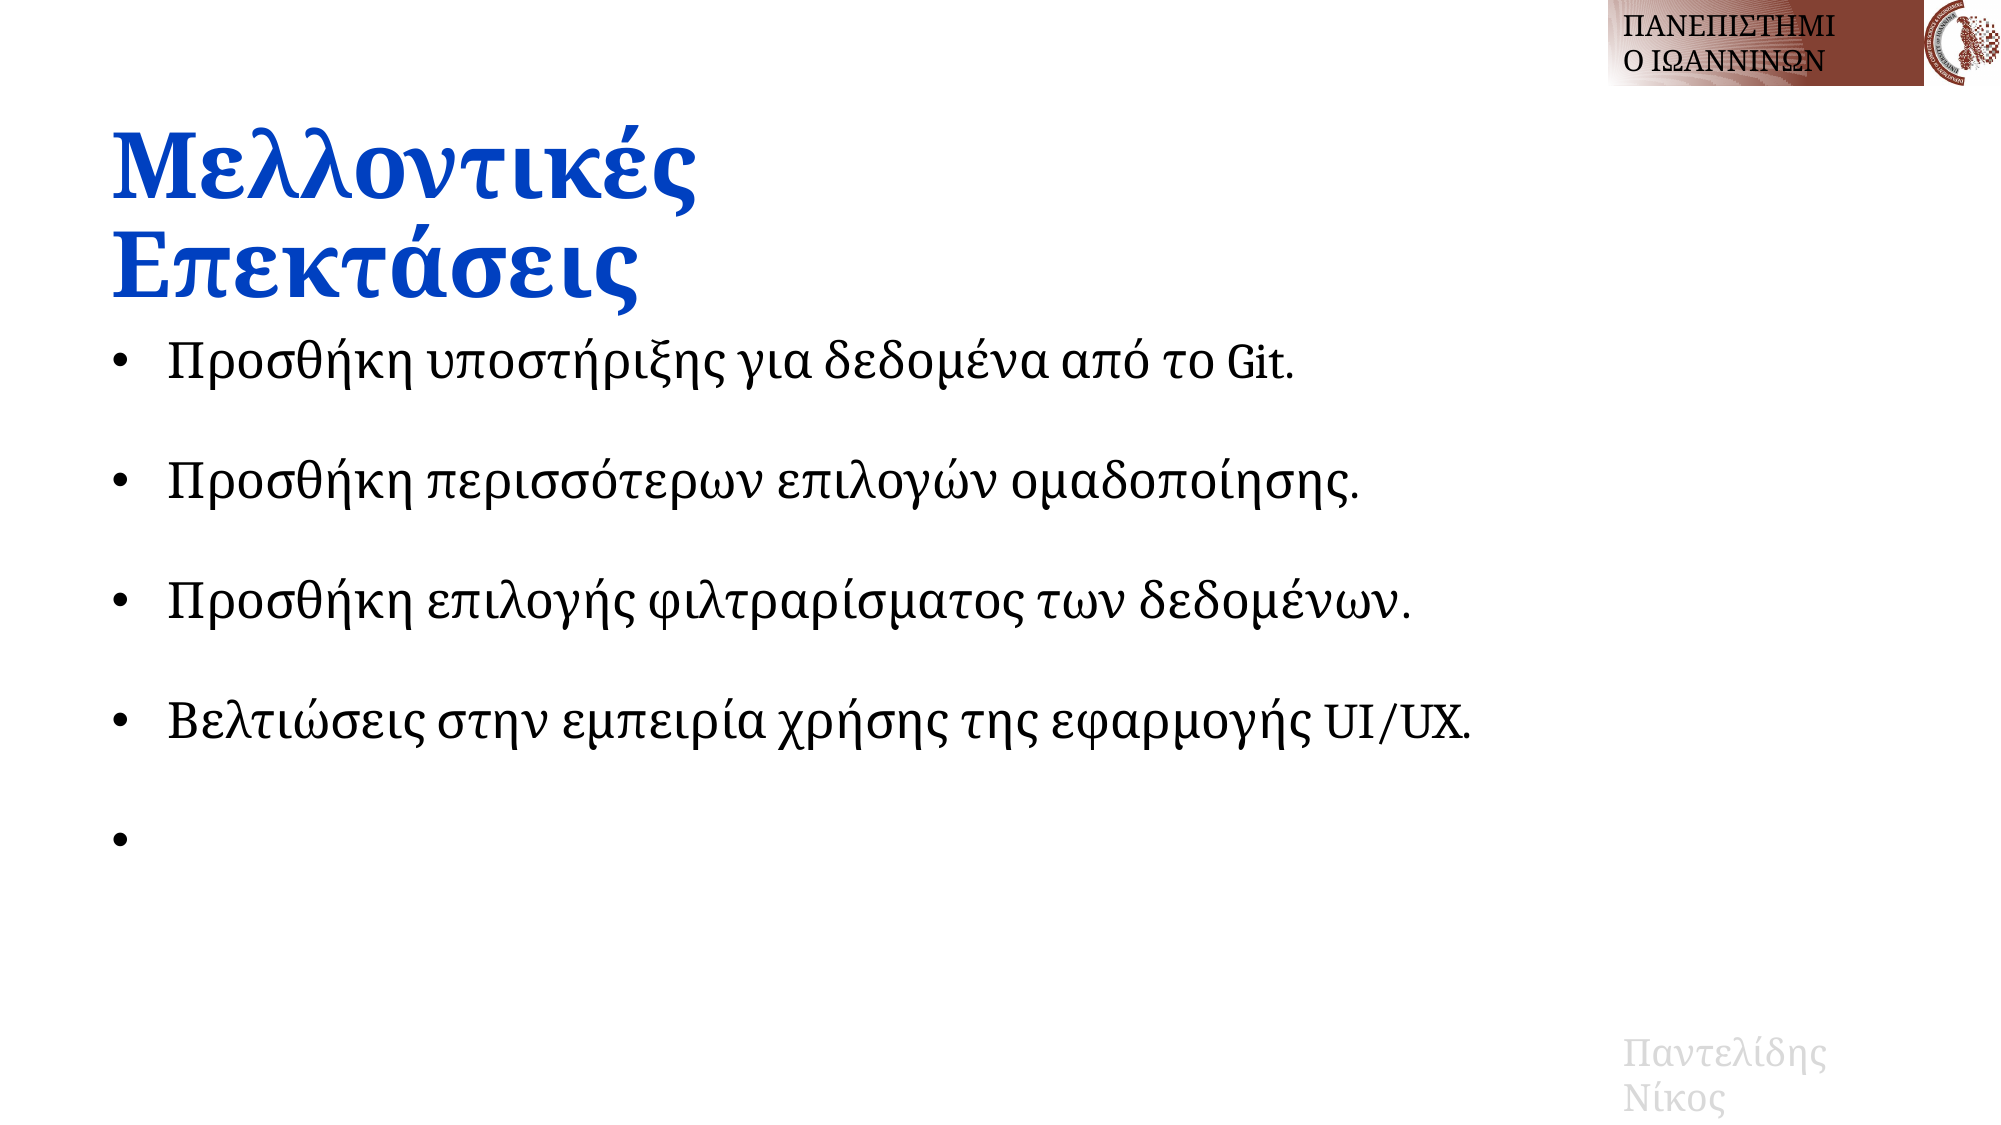

Μελλοντικές Επεκτάσεις
Προσθήκη υποστήριξης για δεδομένα από το Git.
Προσθήκη περισσότερων επιλογών ομαδοποίησης.
Προσθήκη επιλογής φιλτραρίσματος των δεδομένων.
Βελτιώσεις στην εμπειρία χρήσης της εφαρμογής UI/UX.